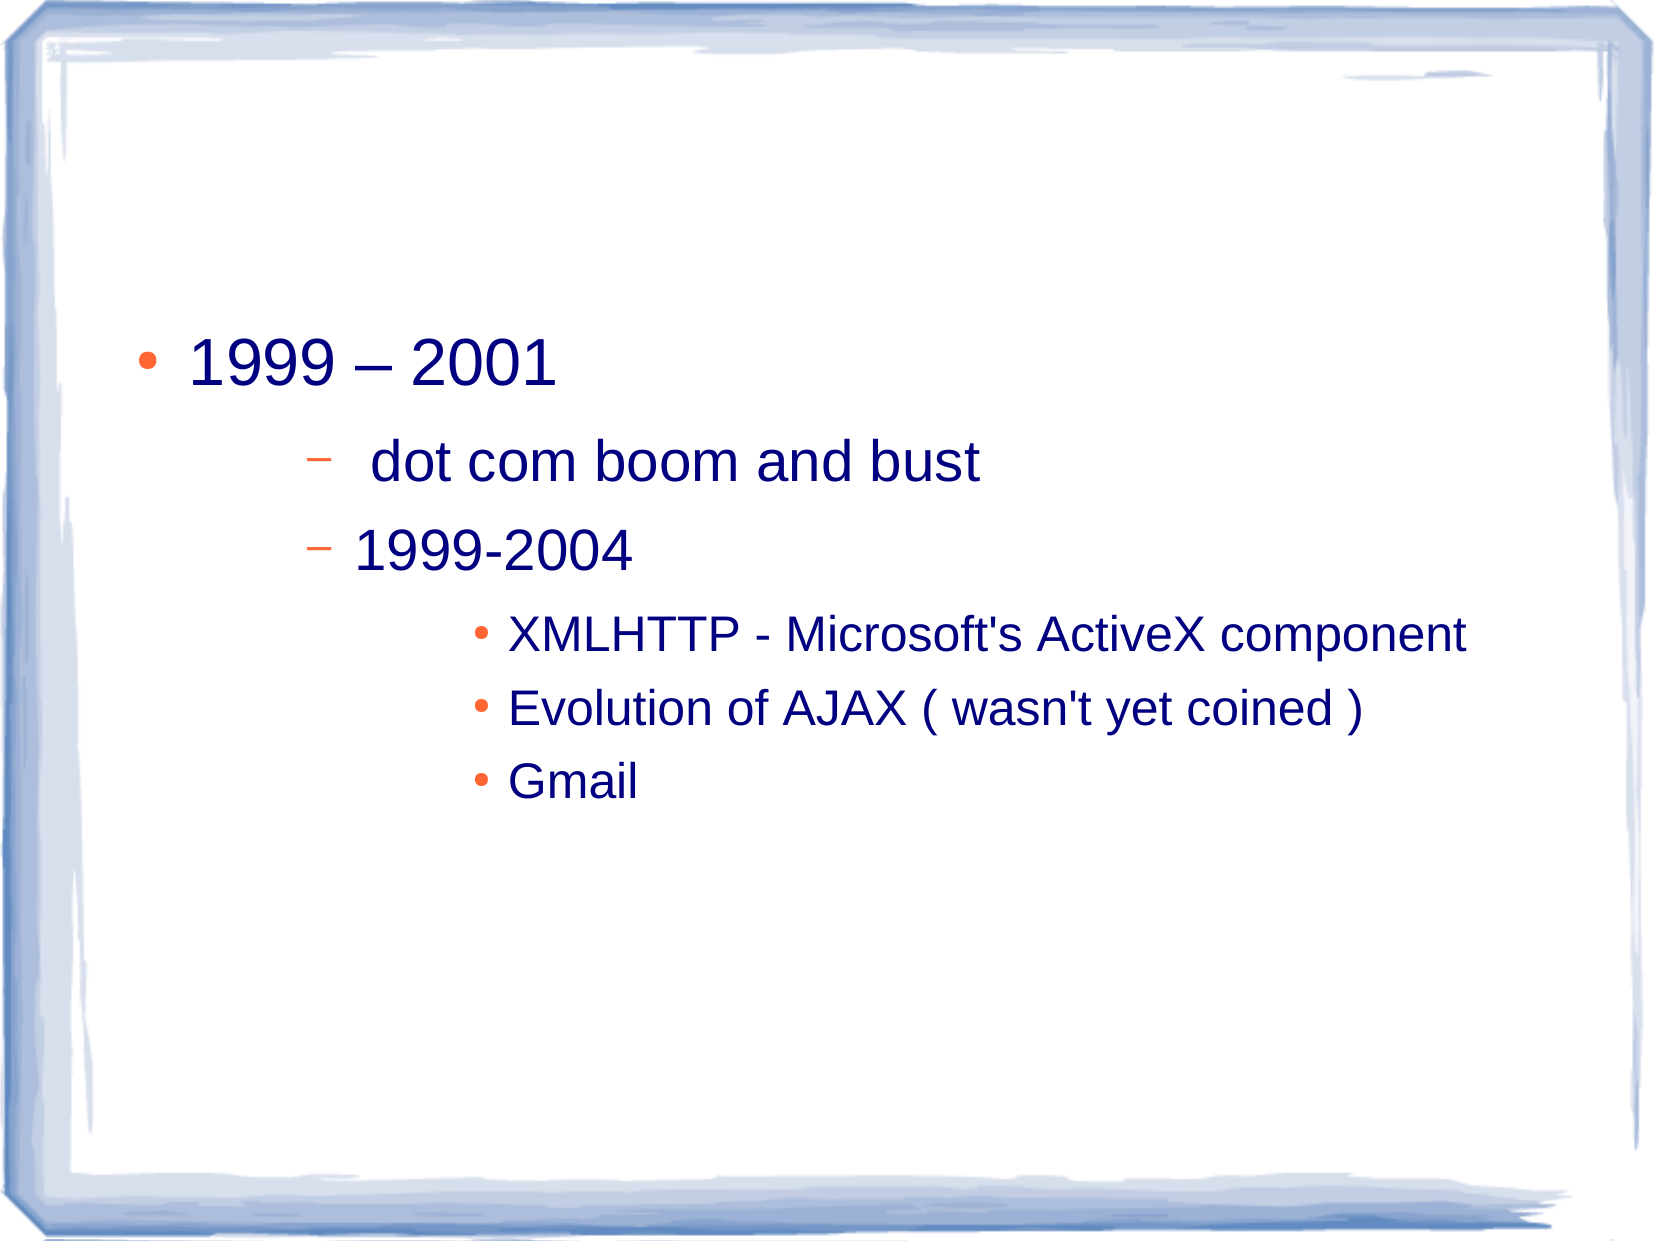

#
1999 – 2001
 dot com boom and bust
1999-2004
XMLHTTP - Microsoft's ActiveX component
Evolution of AJAX ( wasn't yet coined )
Gmail